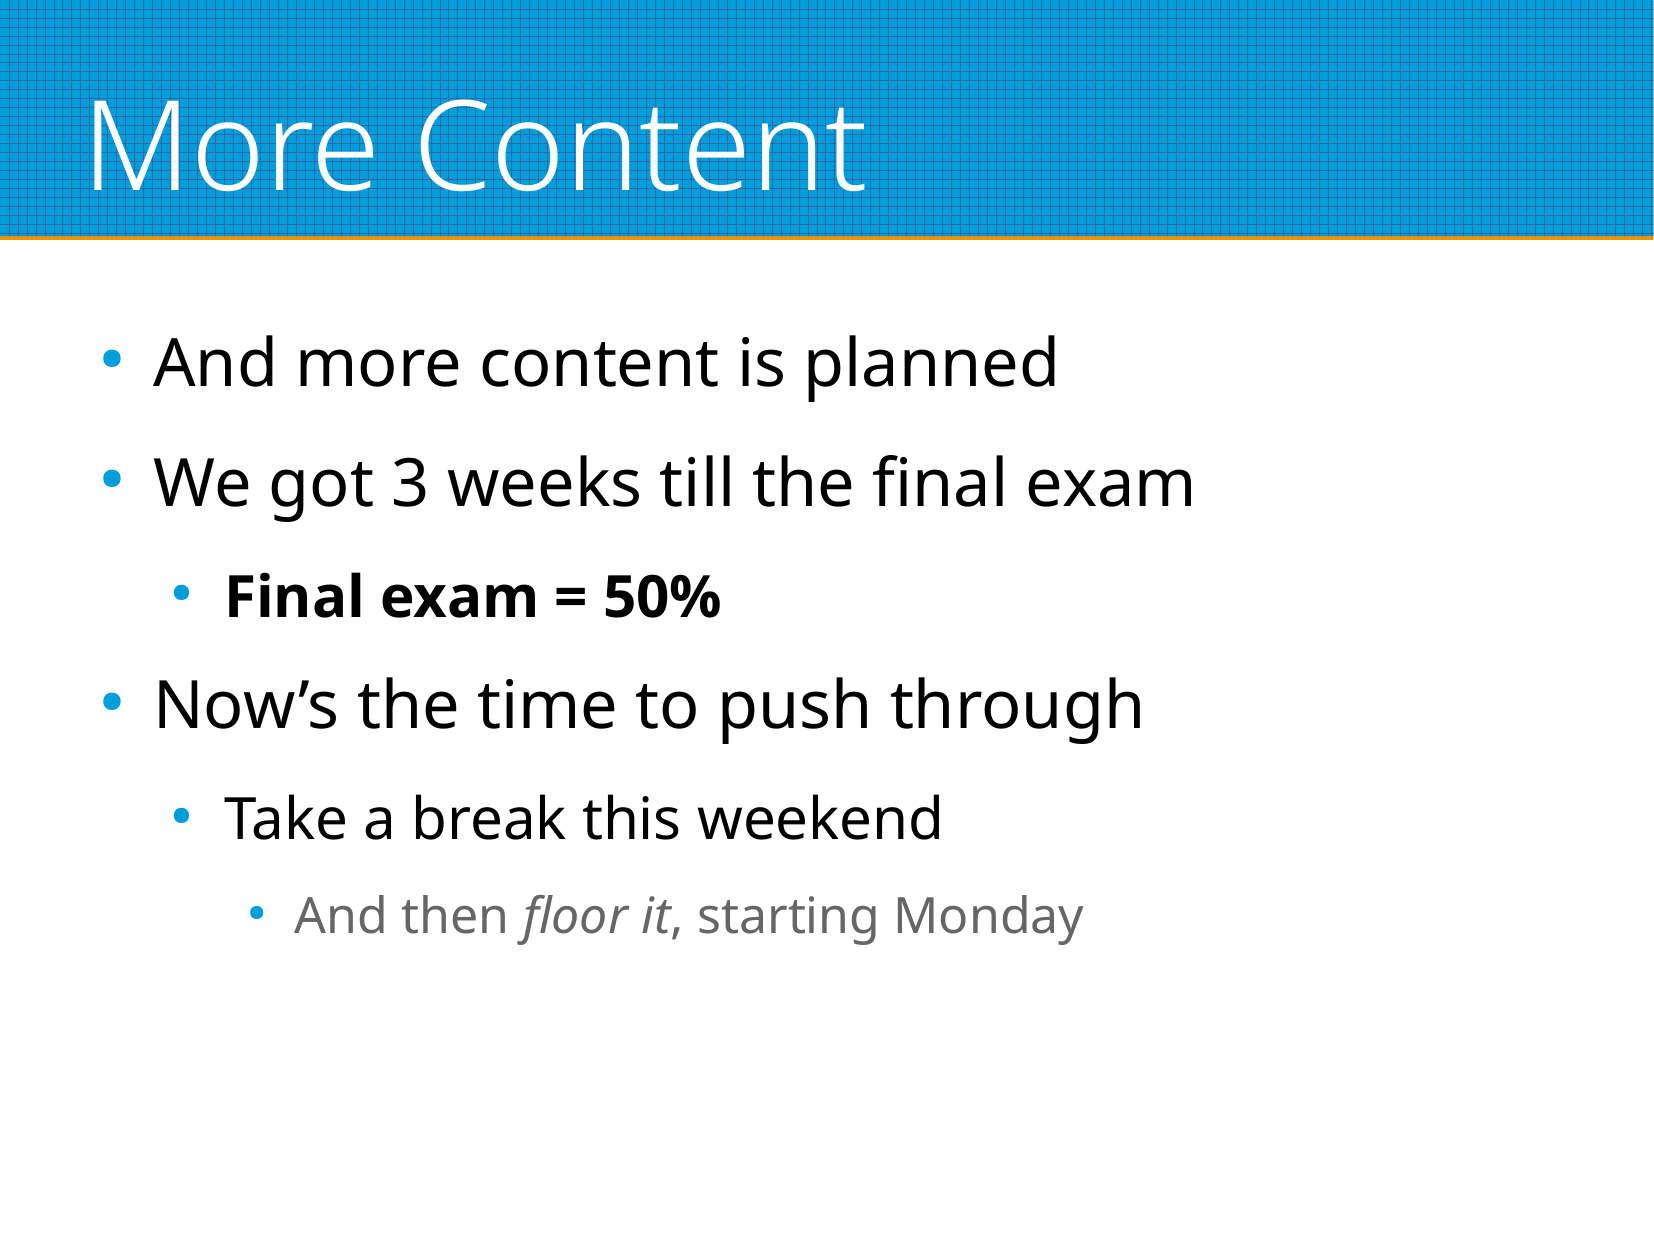

# More Content
And more content is planned
We got 3 weeks till the final exam
Final exam = 50%
Now’s the time to push through
Take a break this weekend
And then floor it, starting Monday